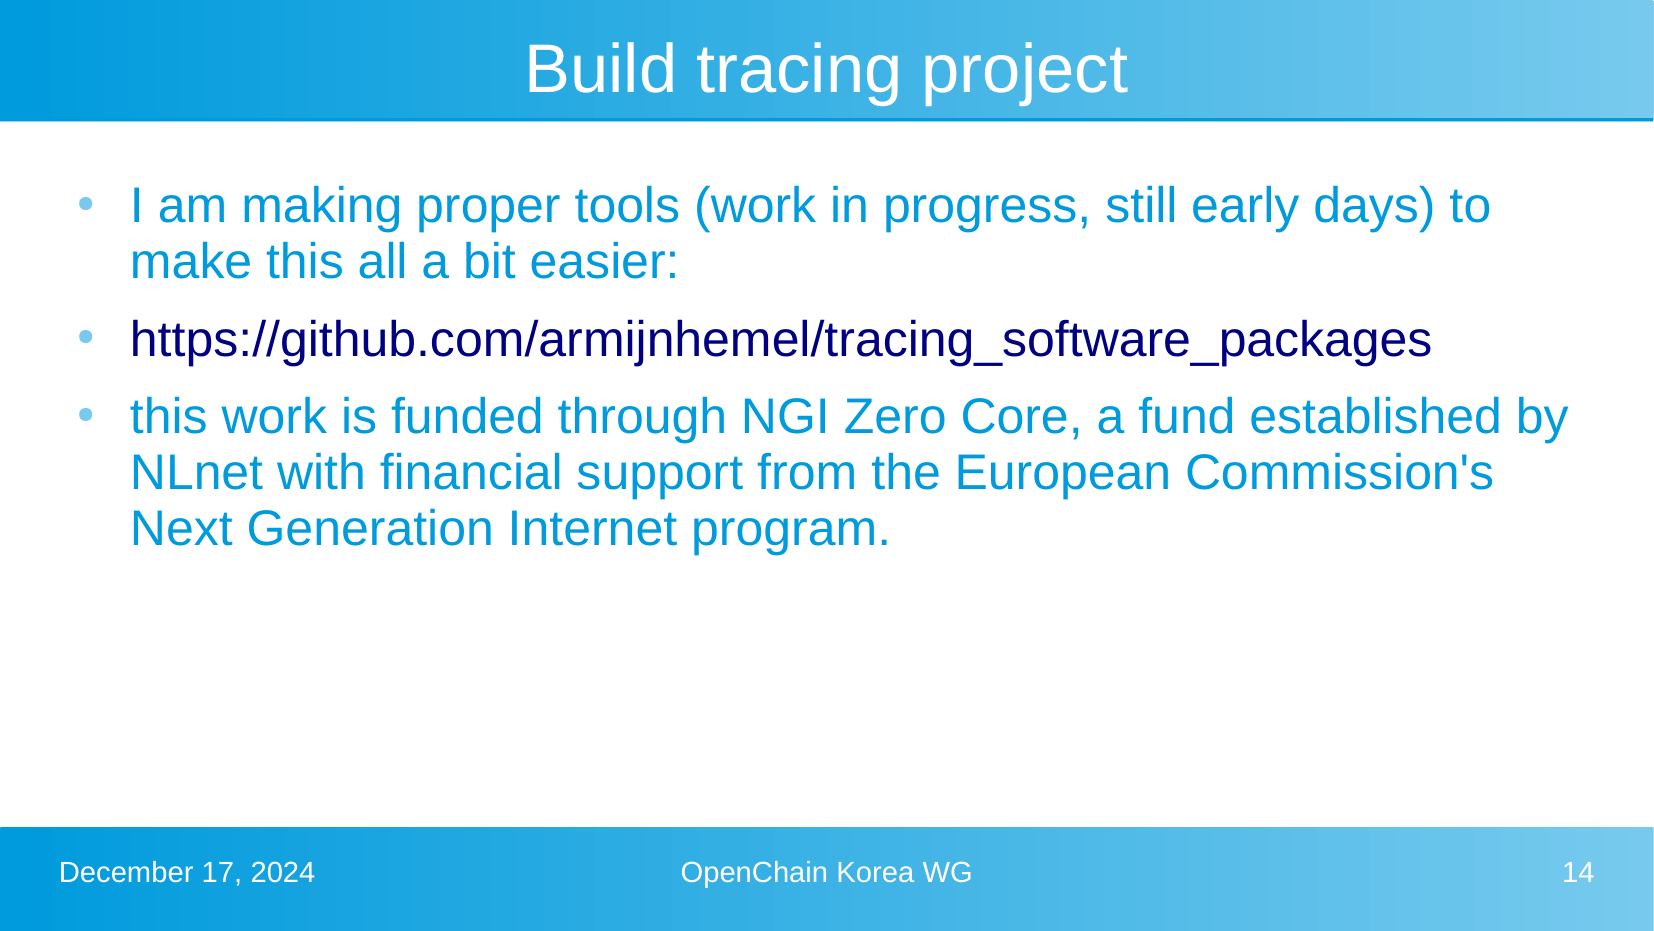

# Build tracing project
I am making proper tools (work in progress, still early days) to make this all a bit easier:
https://github.com/armijnhemel/tracing_software_packages
this work is funded through NGI Zero Core, a fund established by NLnet with financial support from the European Commission's Next Generation Internet program.
14